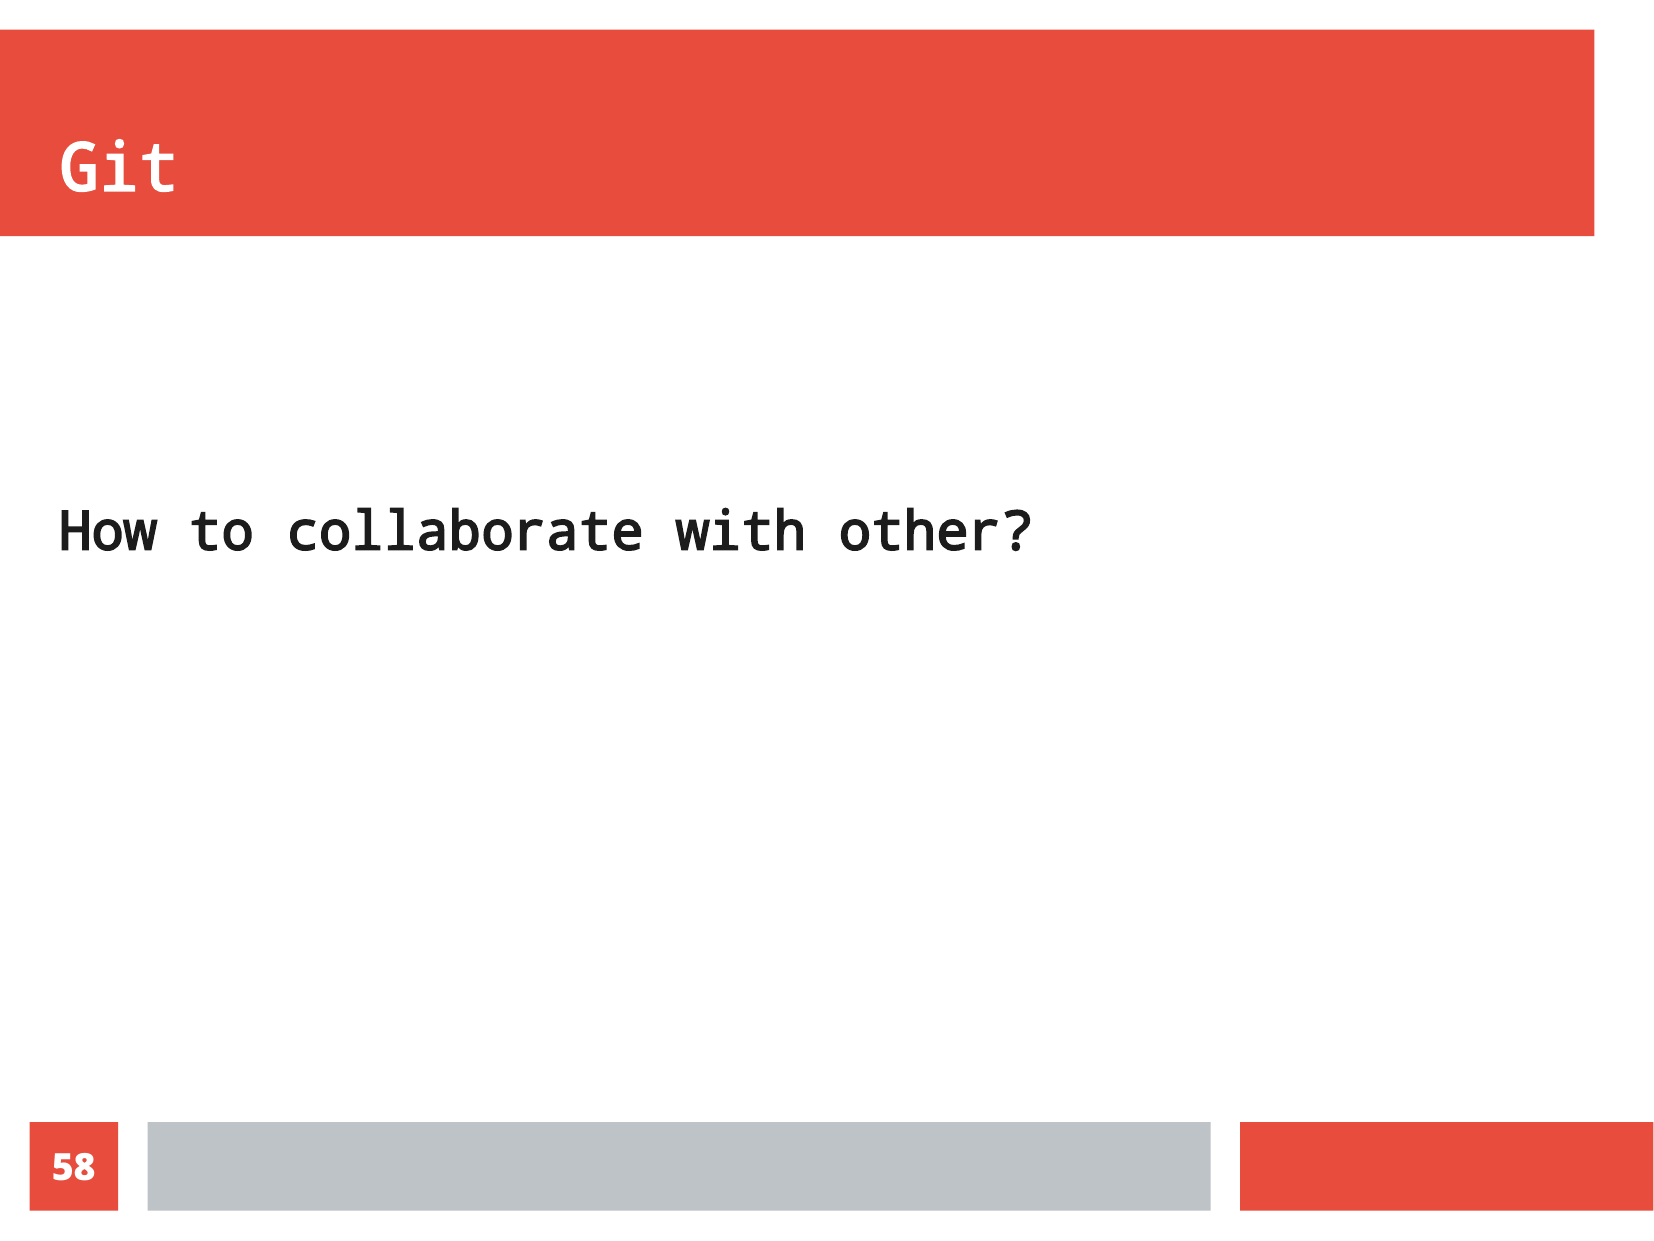

# Git
How to collaborate with other?
58